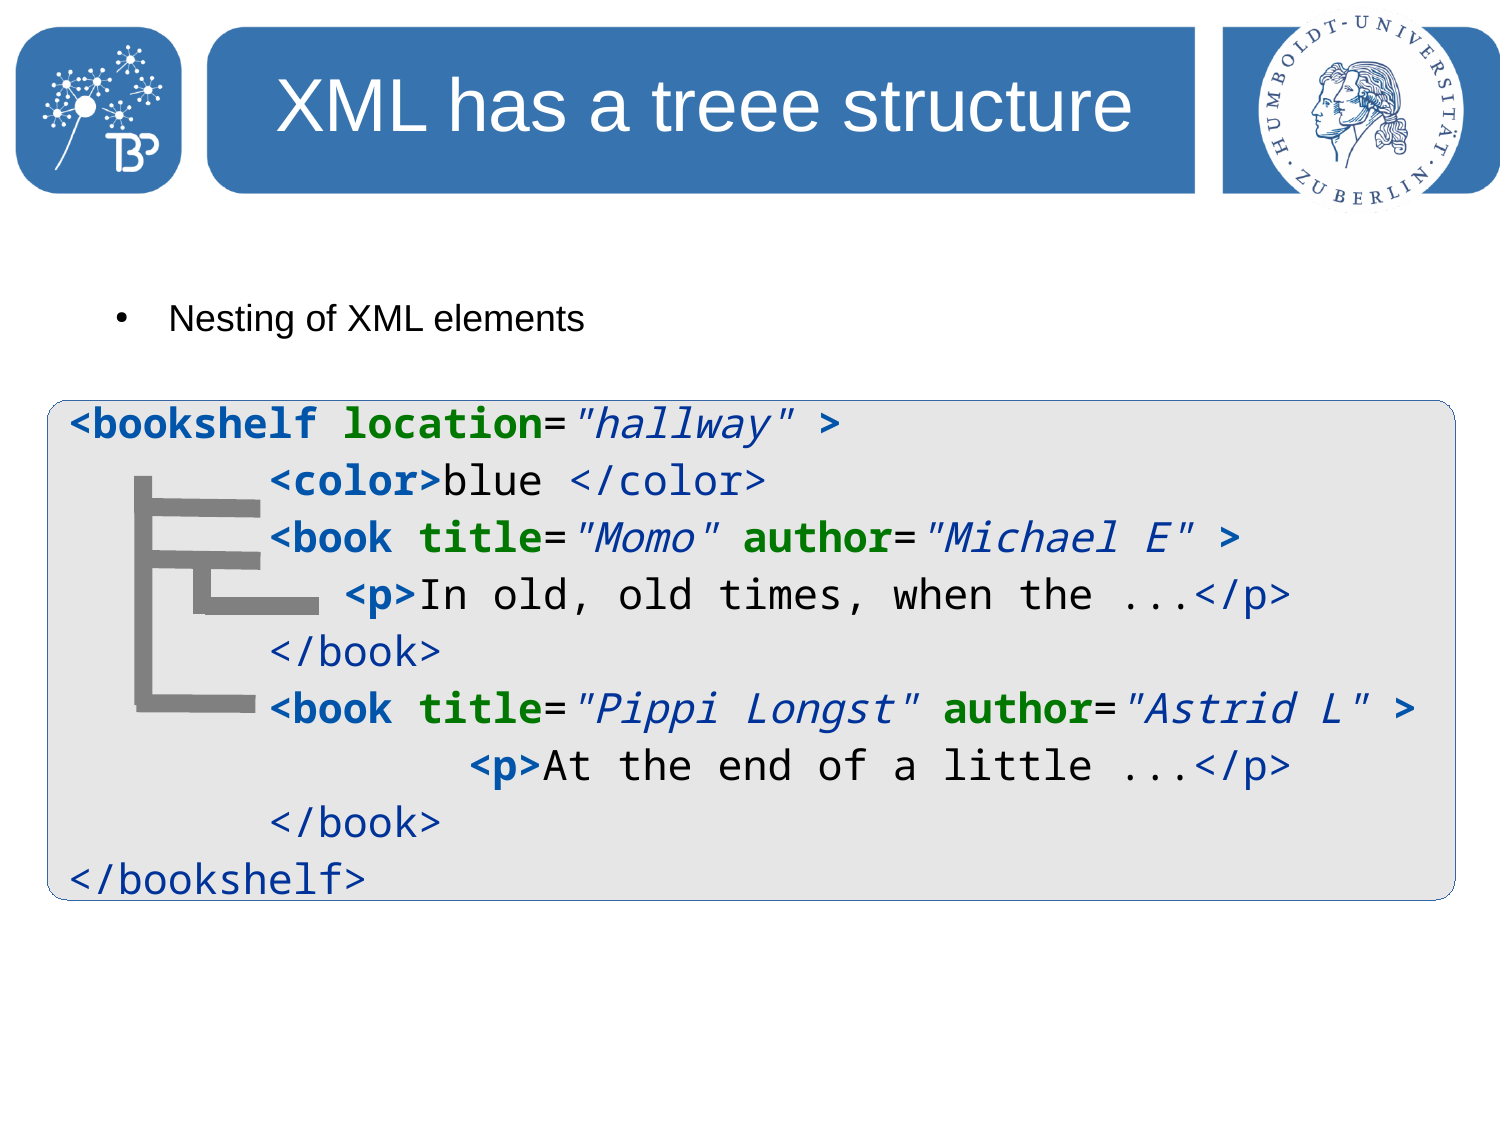

# XML has a treee structure
Nesting of XML elements
<bookshelf location="hallway" >
        <color>blue </color>
        <book title="Momo" author="Michael E" >
           <p>In old, old times, when the ...</p>
        </book>
        <book title="Pippi Longst" author="Astrid L" >
                <p>At the end of a little ...</p>
        </book>
</bookshelf>